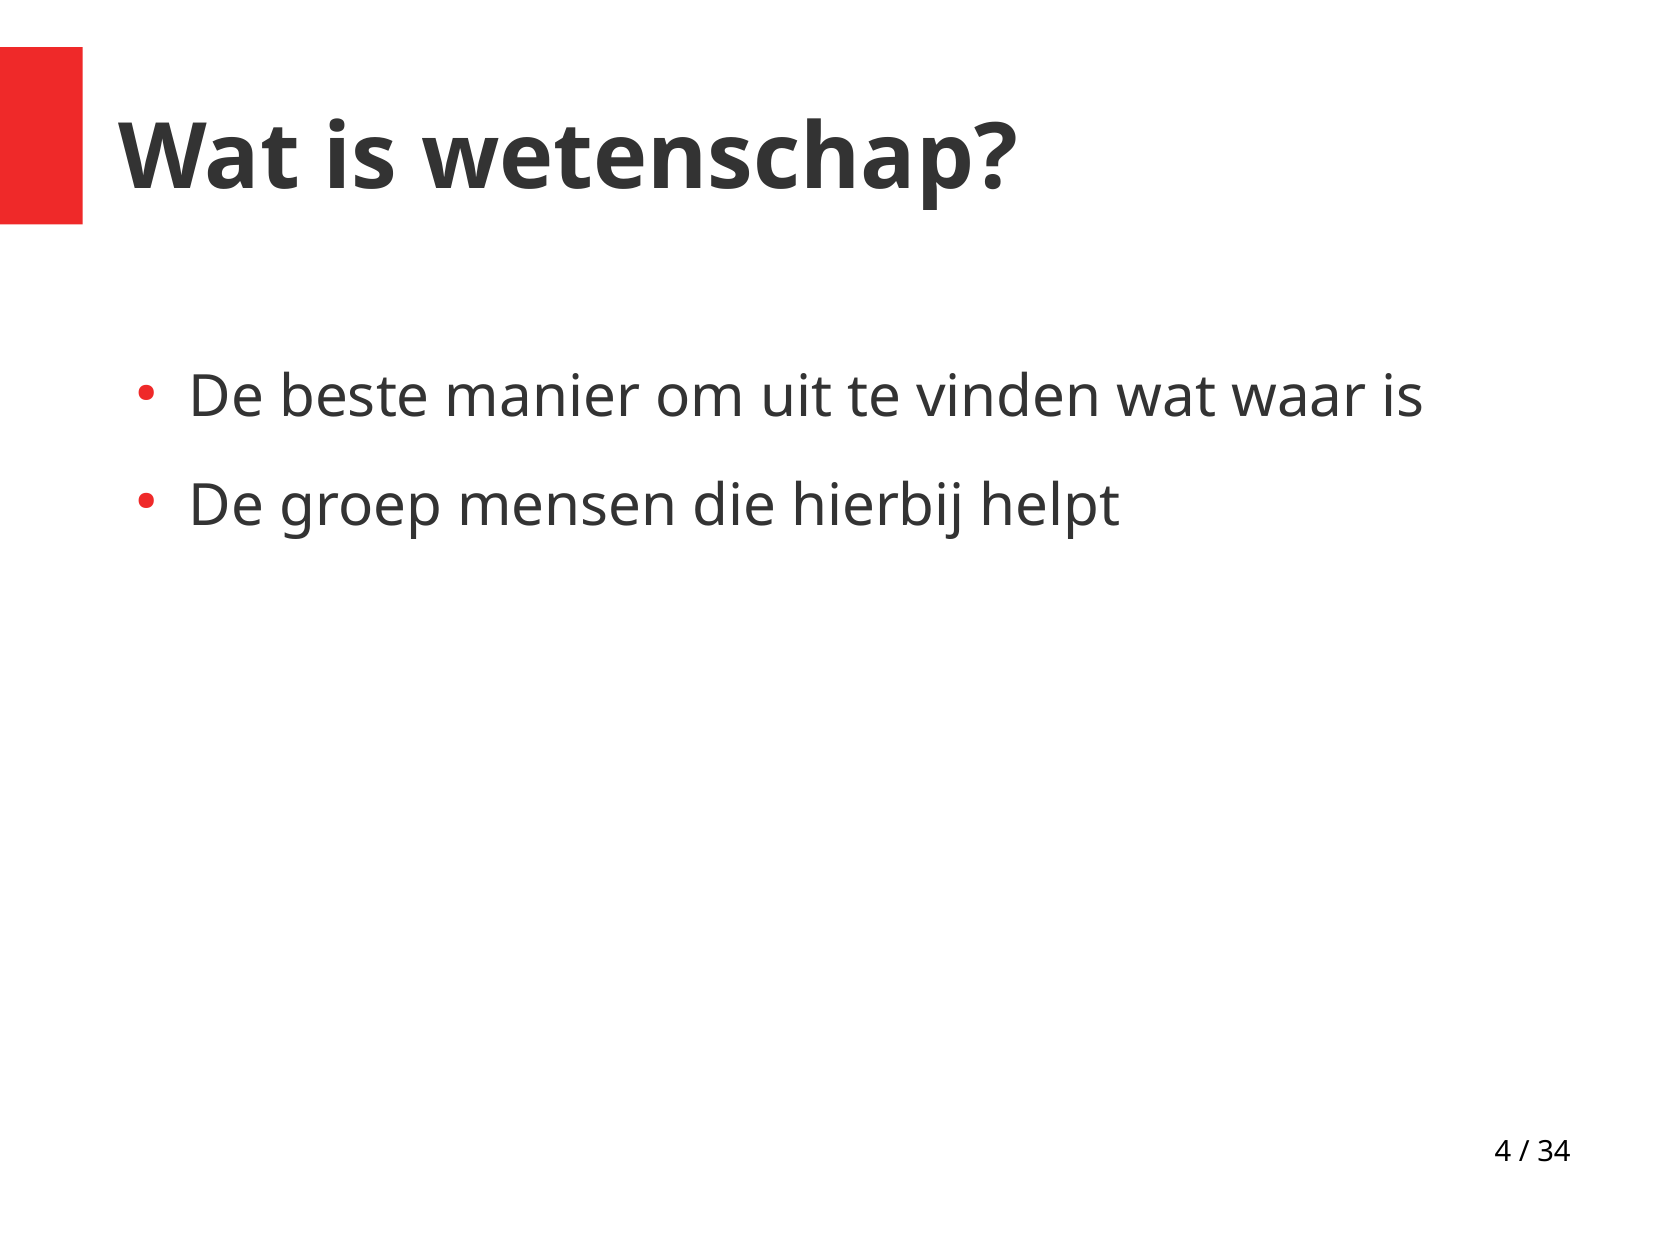

# Wat is wetenschap?
De beste manier om uit te vinden wat waar is
De groep mensen die hierbij helpt
4